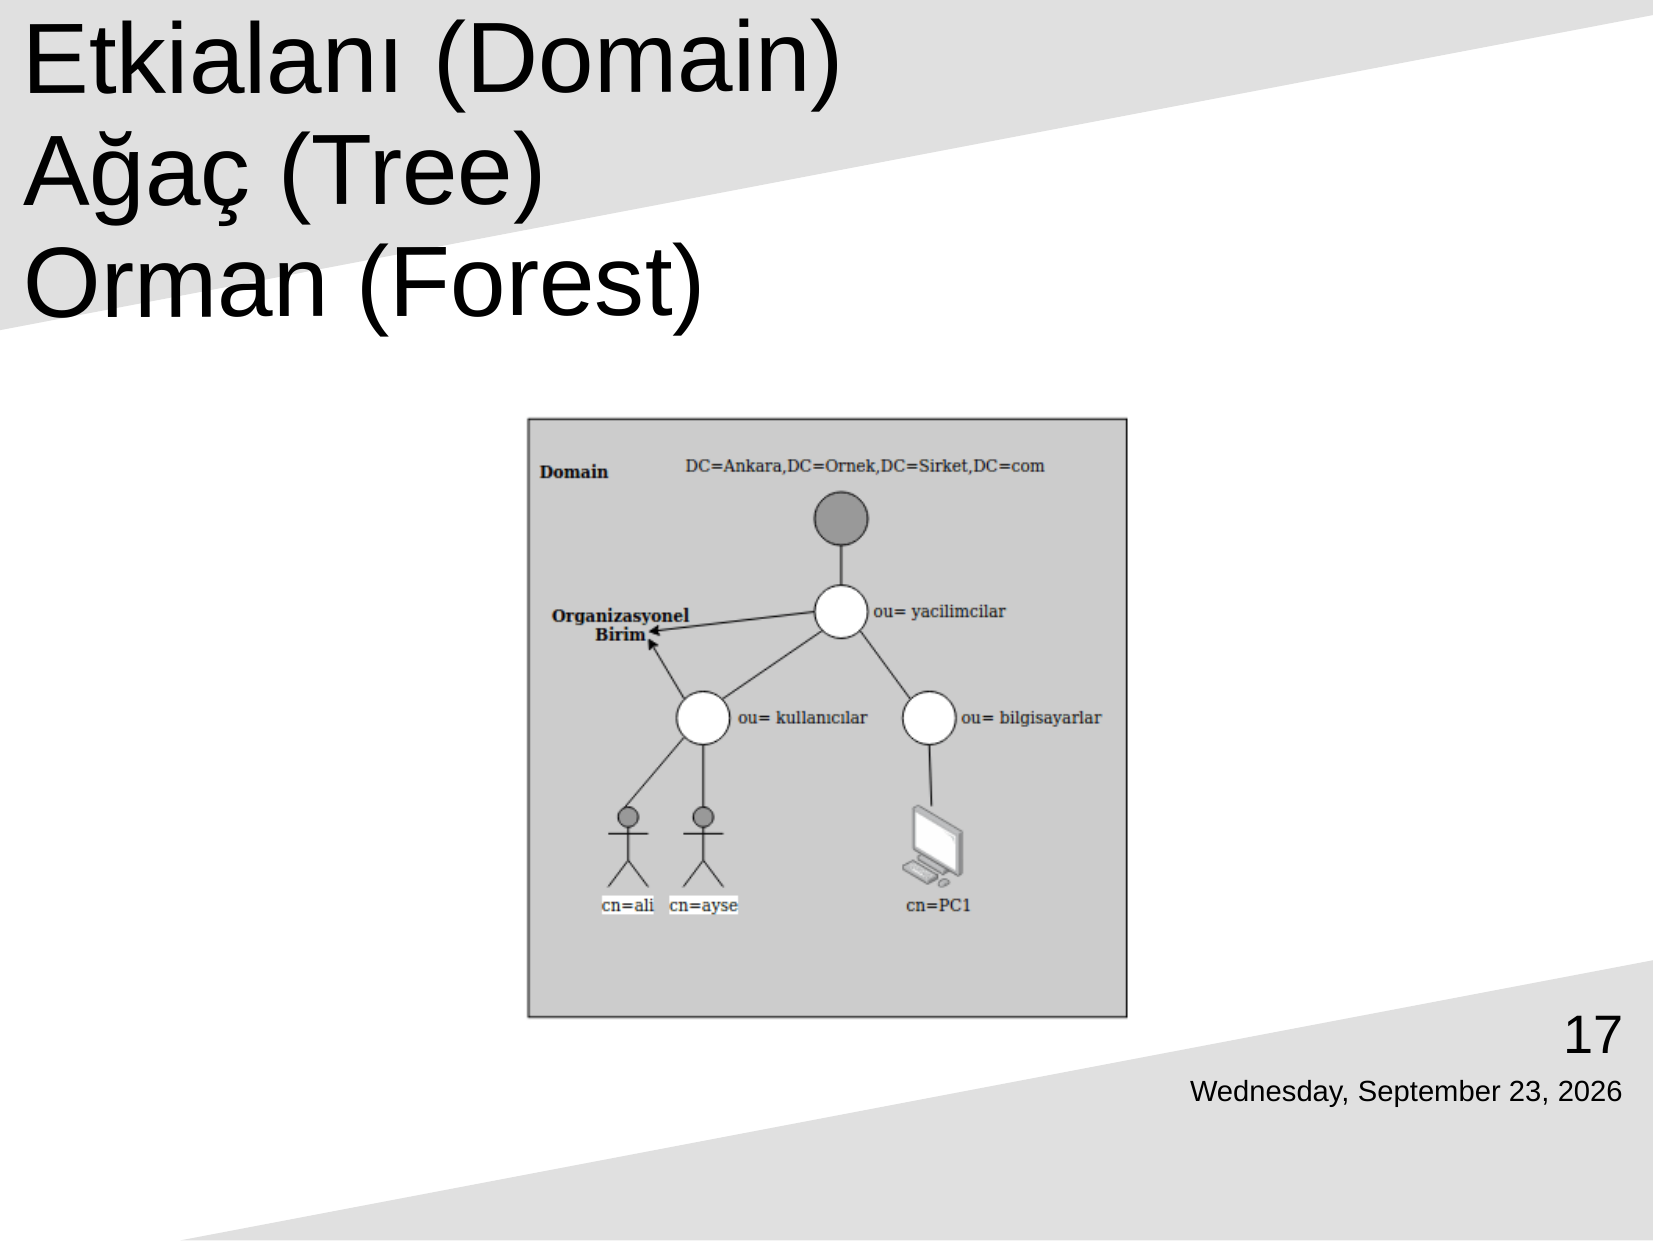

# Etkialanı (Domain) Ağaç (Tree) Orman (Forest)
17